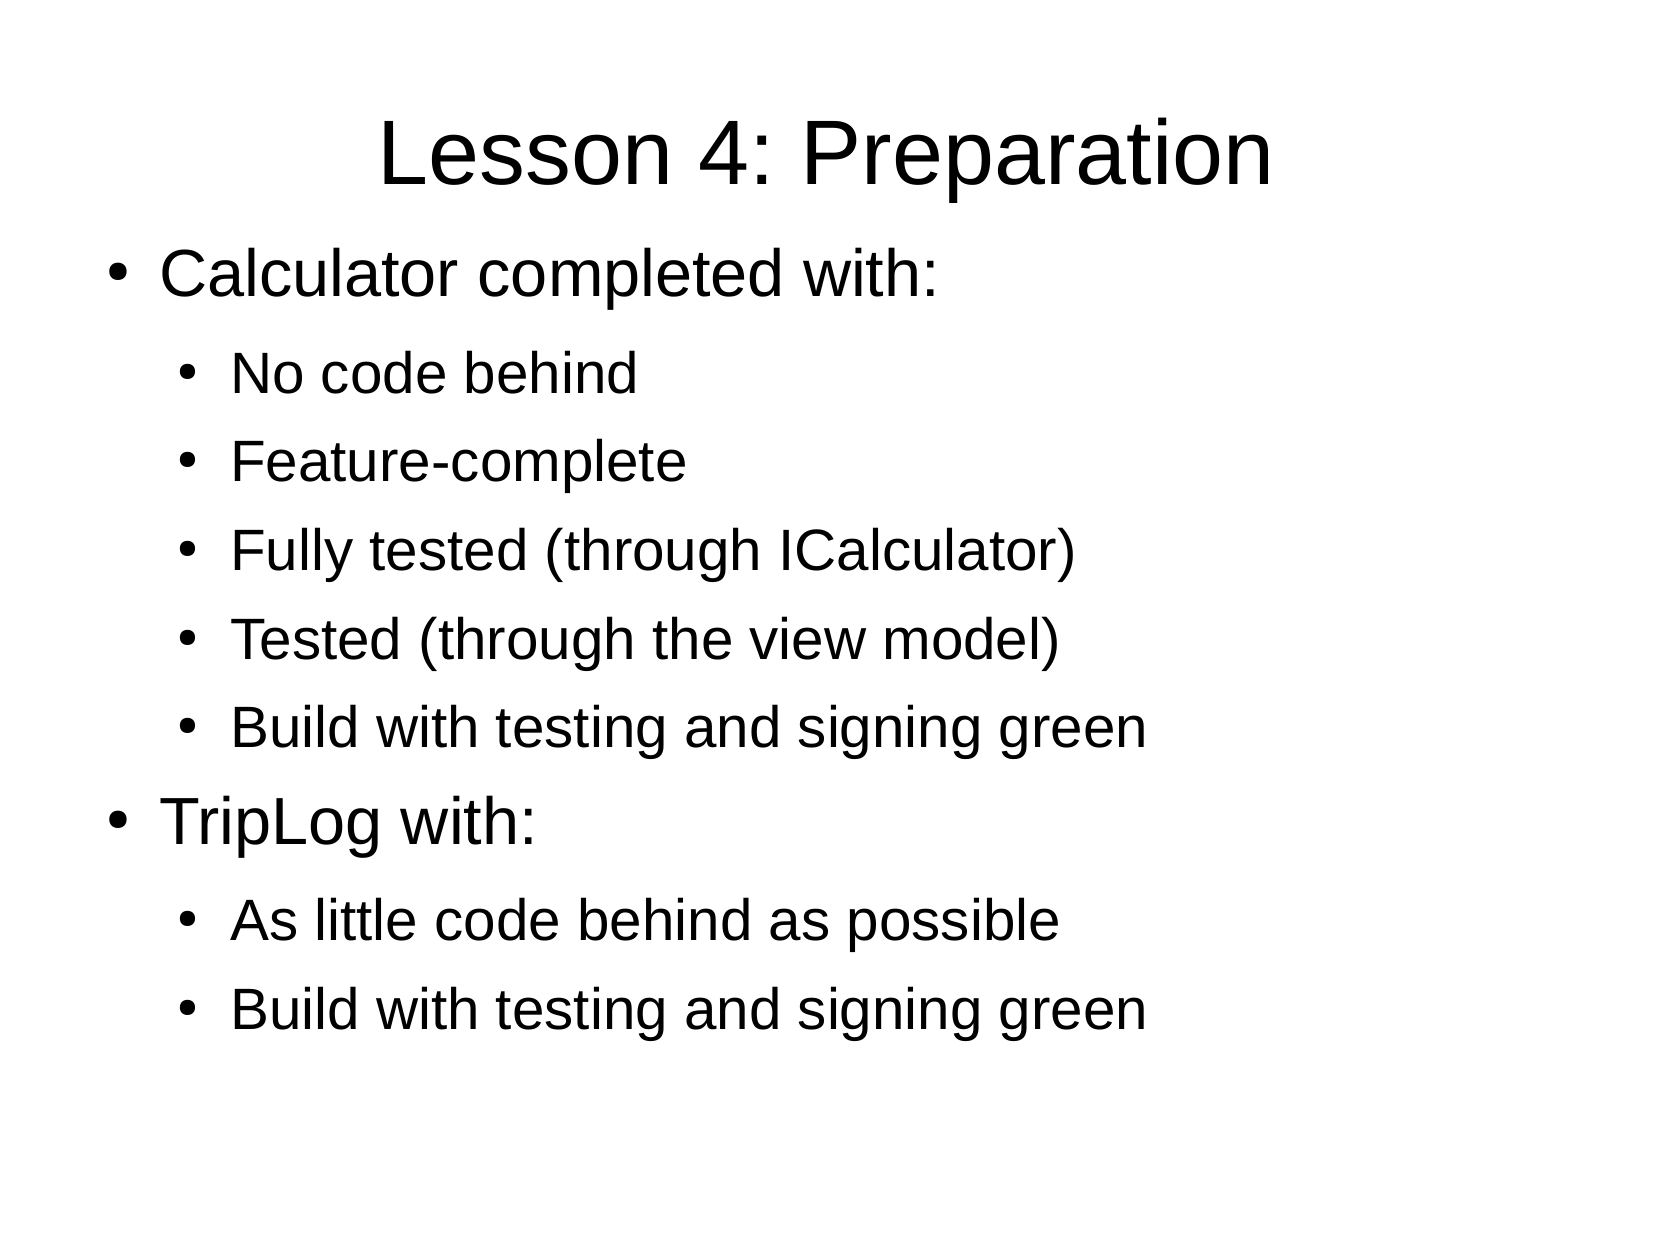

# Lesson 4: Preparation
Calculator completed with:
No code behind
Feature-complete
Fully tested (through ICalculator)
Tested (through the view model)
Build with testing and signing green
TripLog with:
As little code behind as possible
Build with testing and signing green